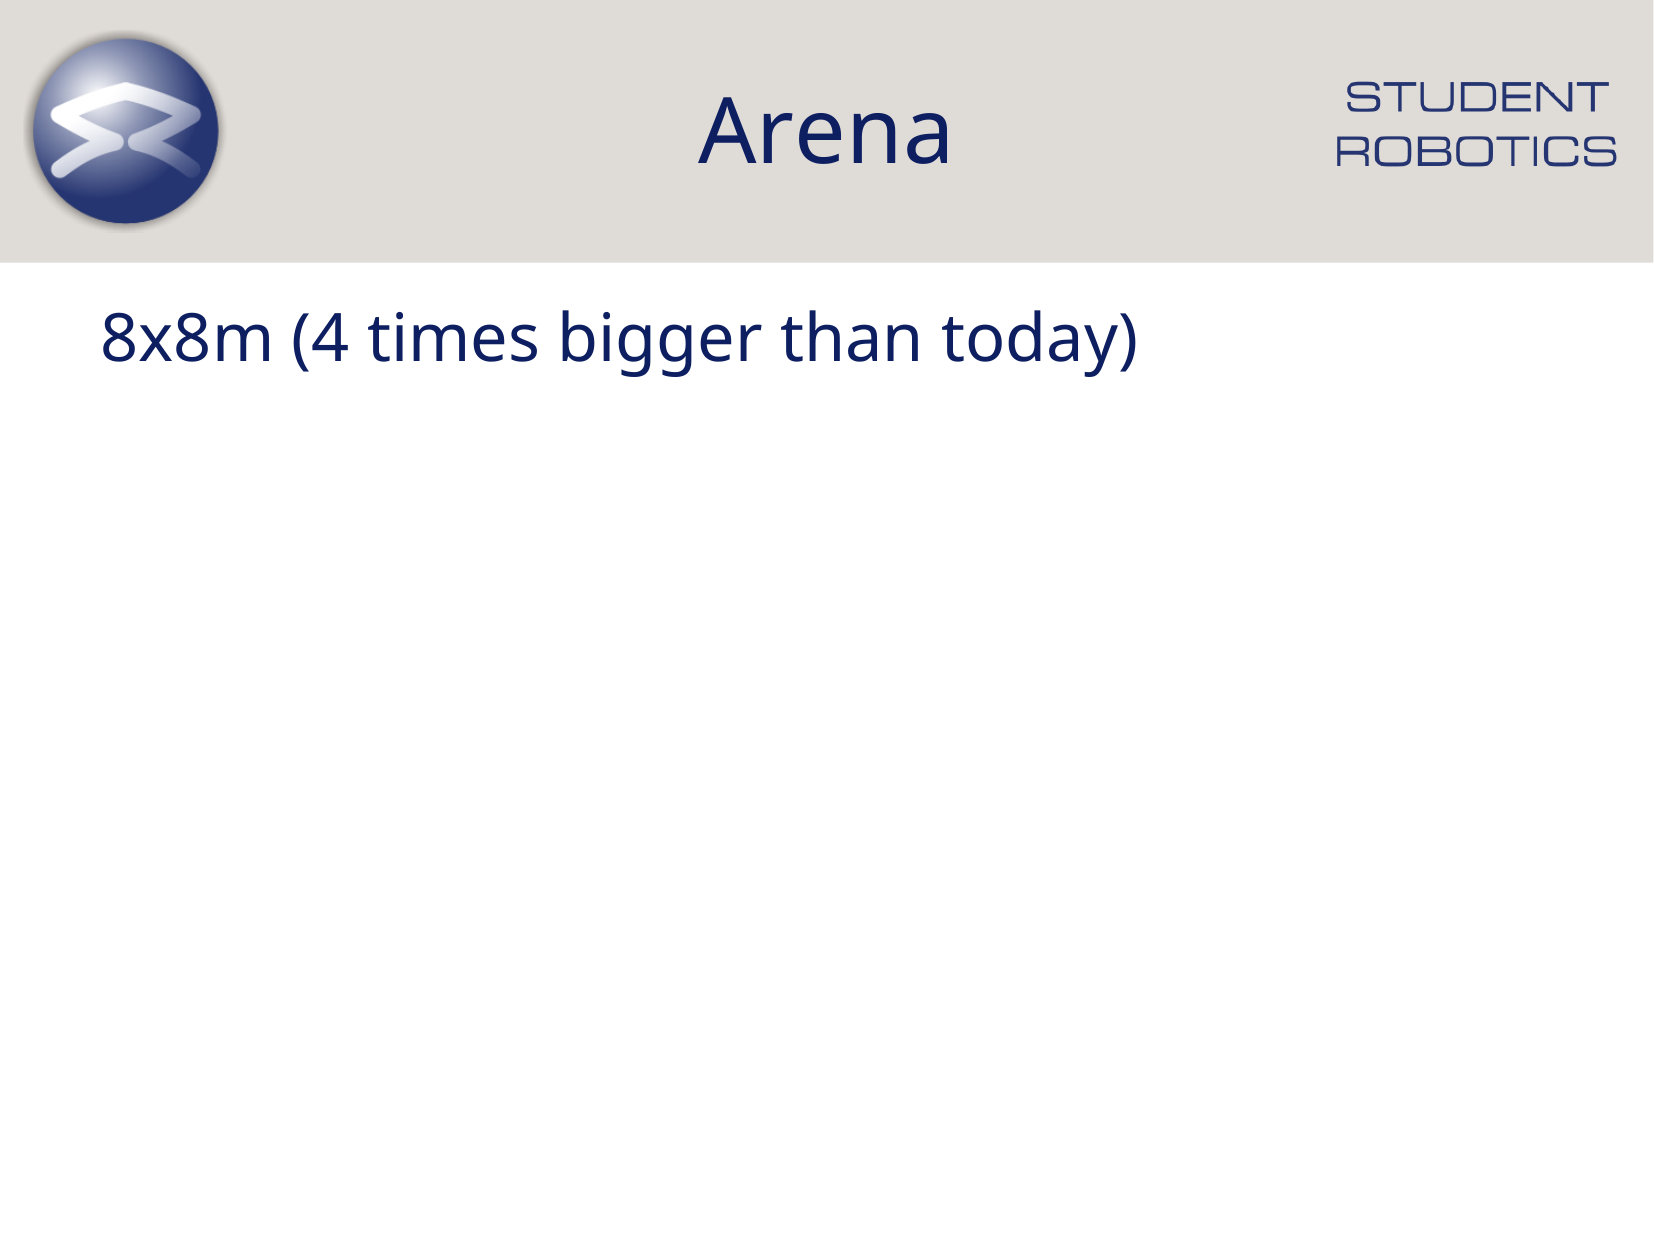

# Arena
8x8m (4 times bigger than today)